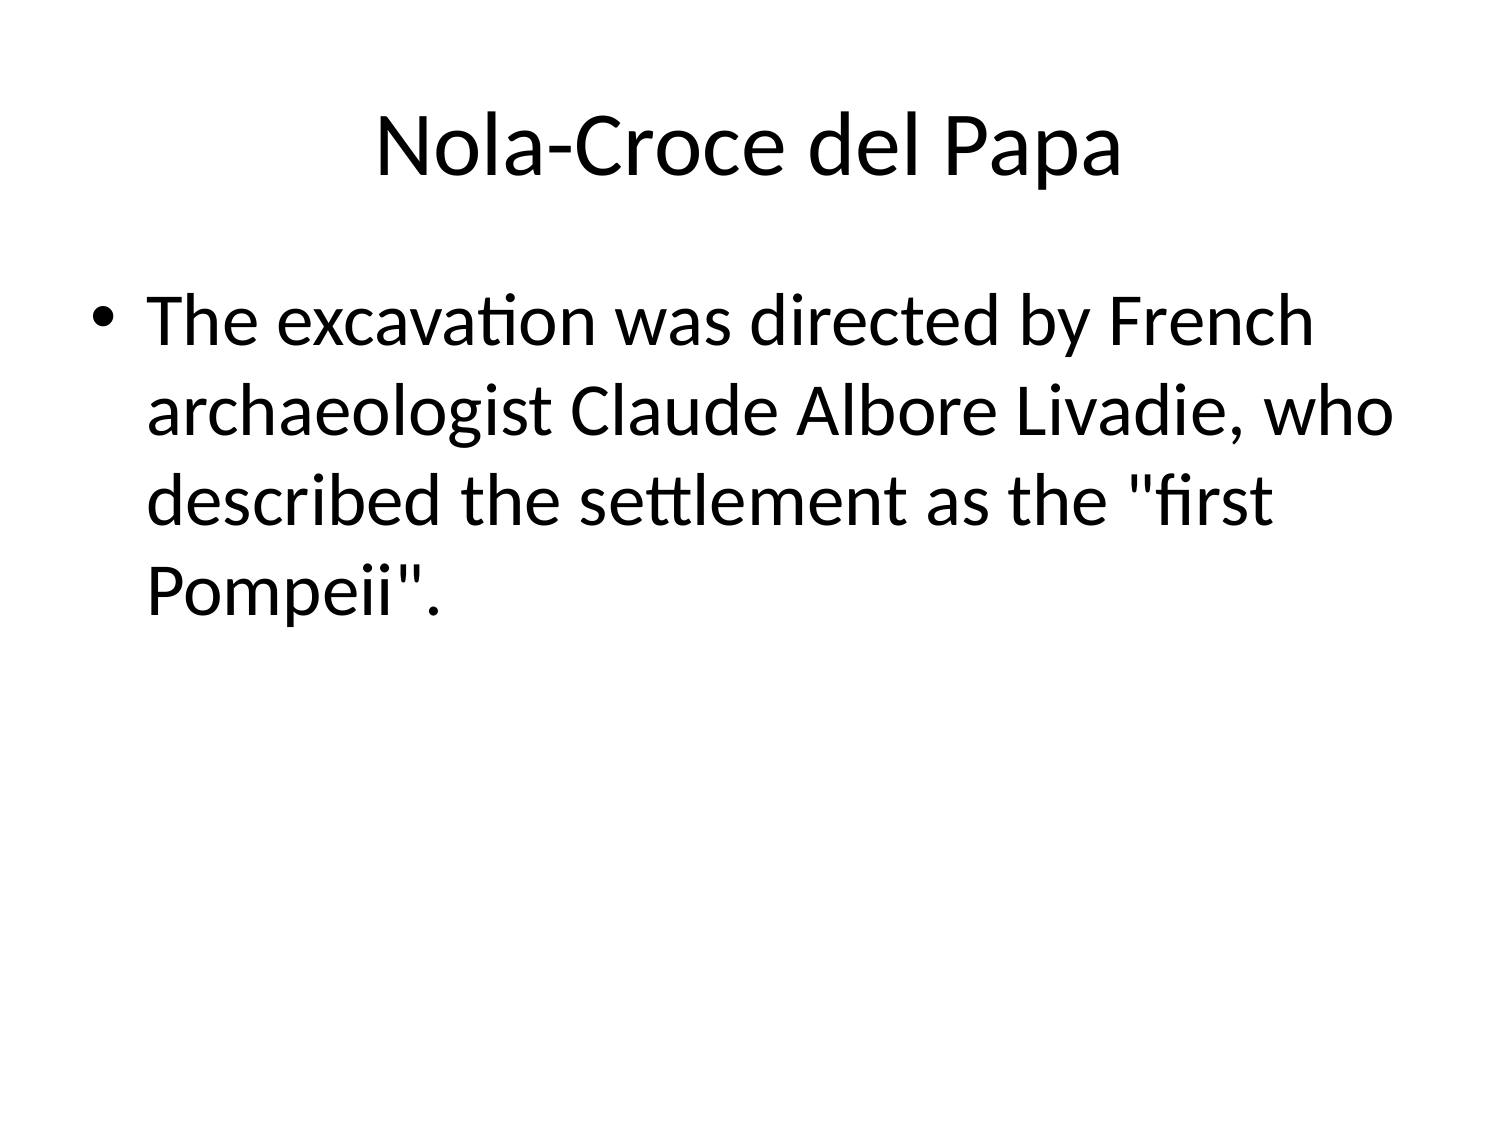

# Nola-Croce del Papa
The excavation was directed by French archaeologist Claude Albore Livadie, who described the settlement as the "first Pompeii".